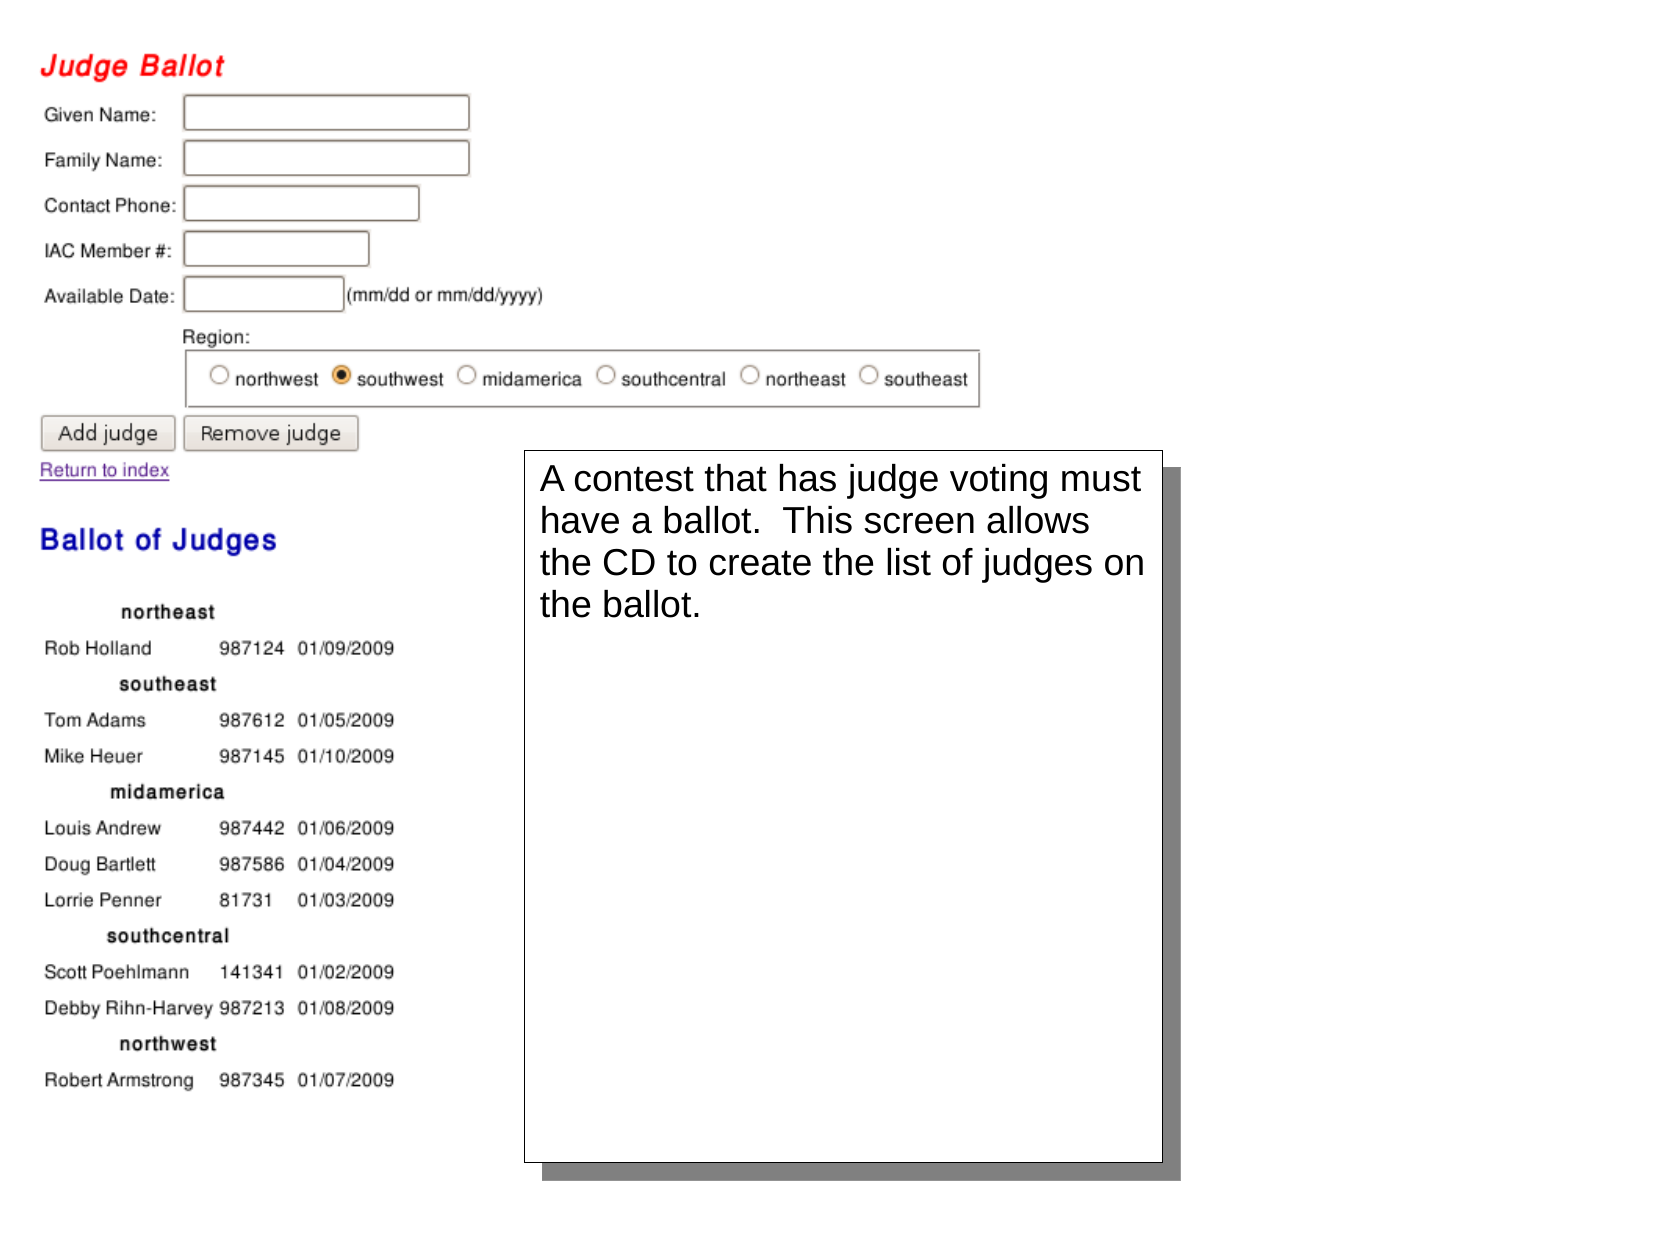

A contest that has judge voting must have a ballot. This screen allows the CD to create the list of judges on the ballot.